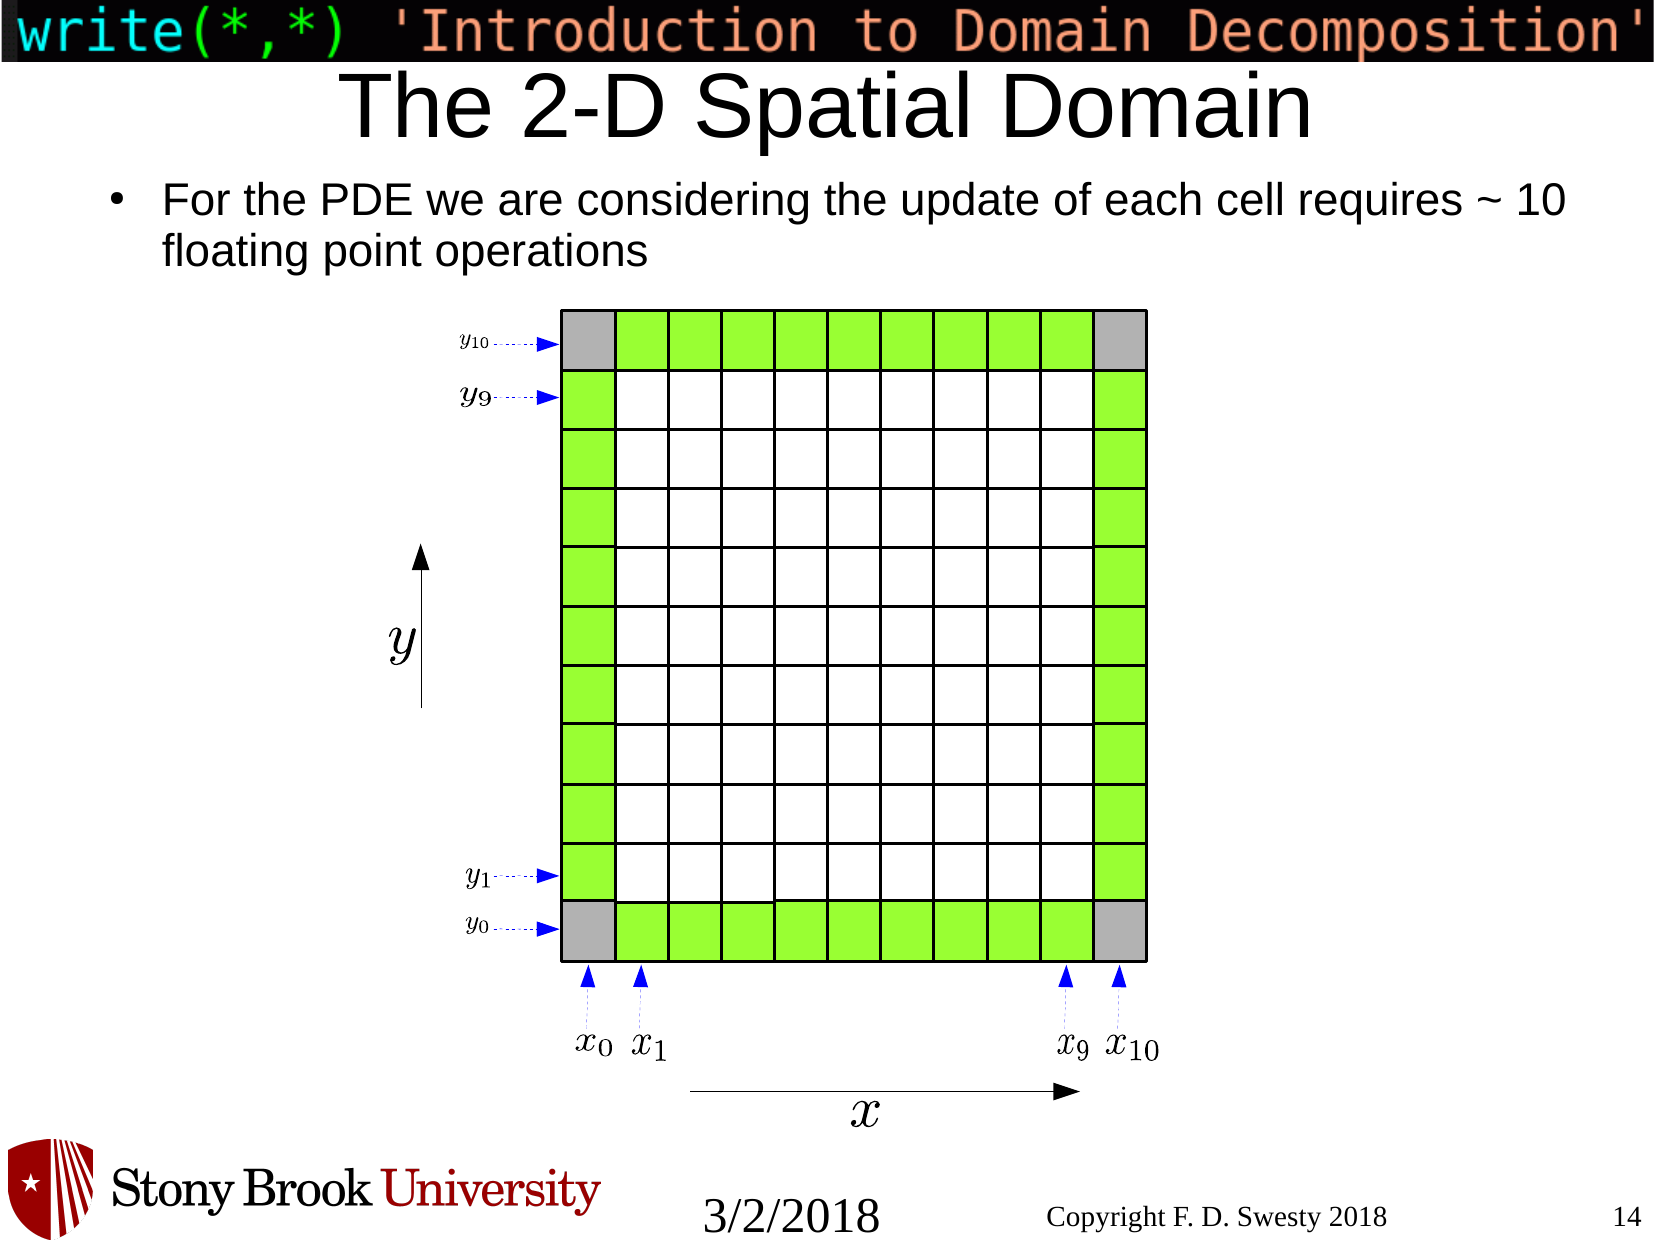

# The 2-D Spatial Domain
For the PDE we are considering the update of each cell requires ~ 10 floating point operations
3/2/2018
Copyright F. D. Swesty 2018
14